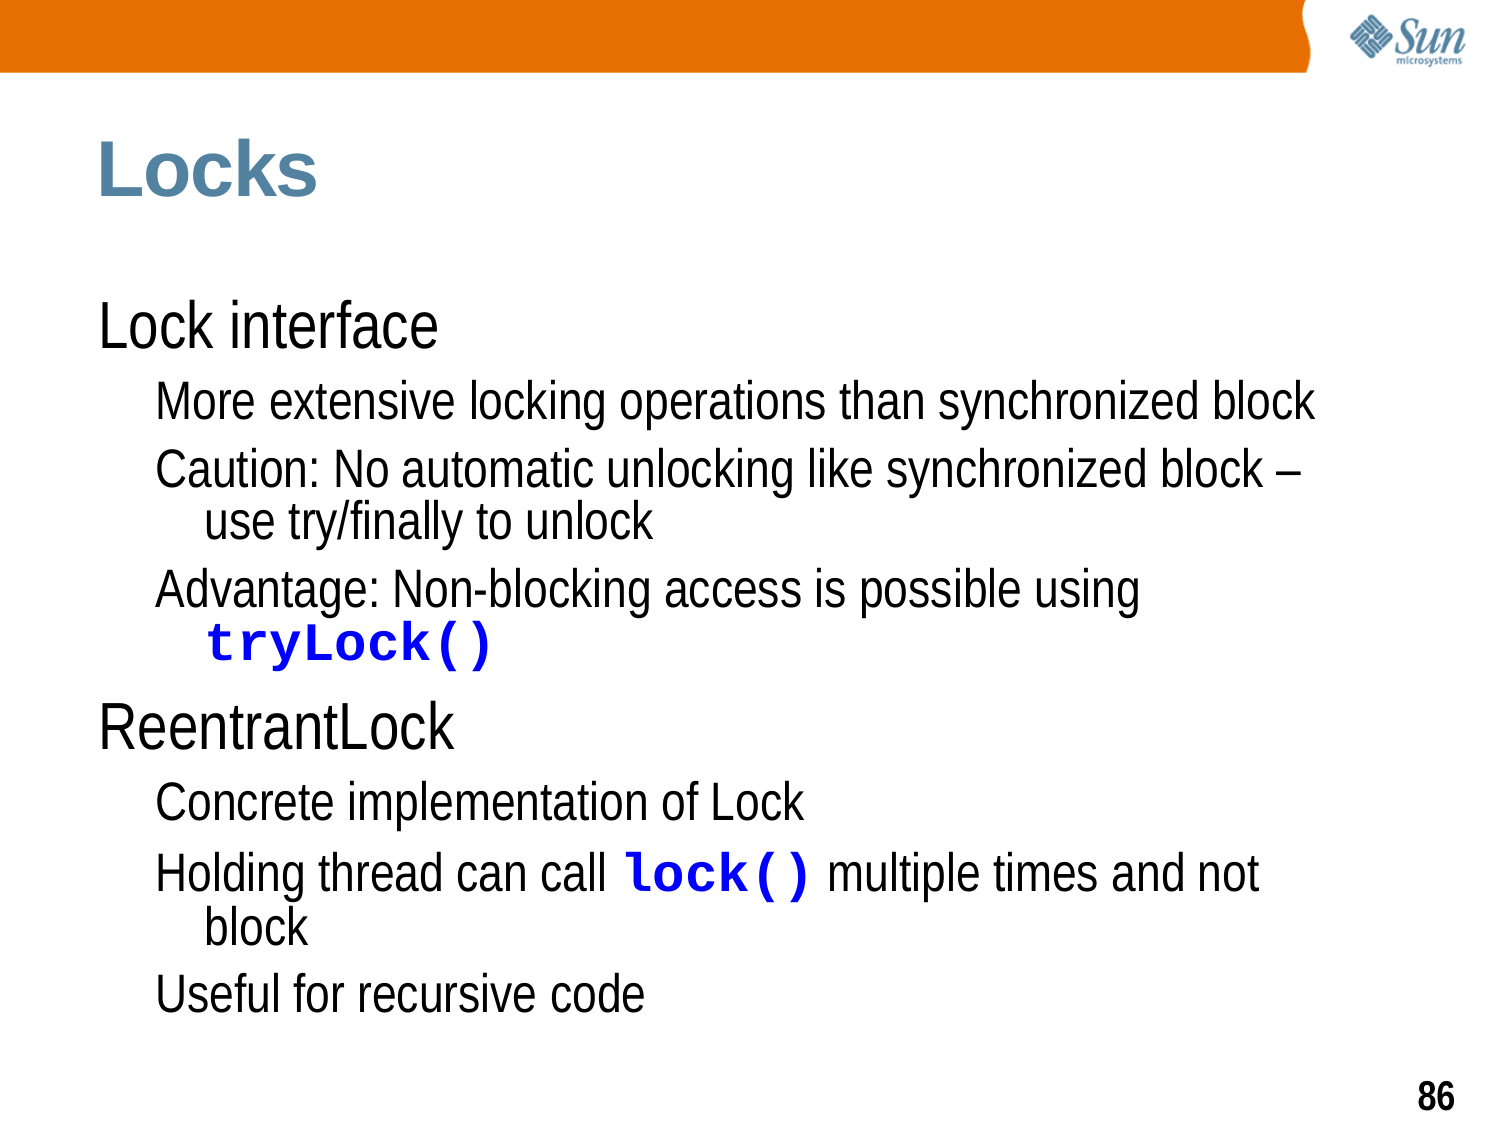

# Locks
Lock interface
More extensive locking operations than synchronized block
Caution: No automatic unlocking like synchronized block – use try/finally to unlock
Advantage: Non-blocking access is possible using tryLock()
ReentrantLock
Concrete implementation of Lock
Holding thread can call lock() multiple times and not block
Useful for recursive code